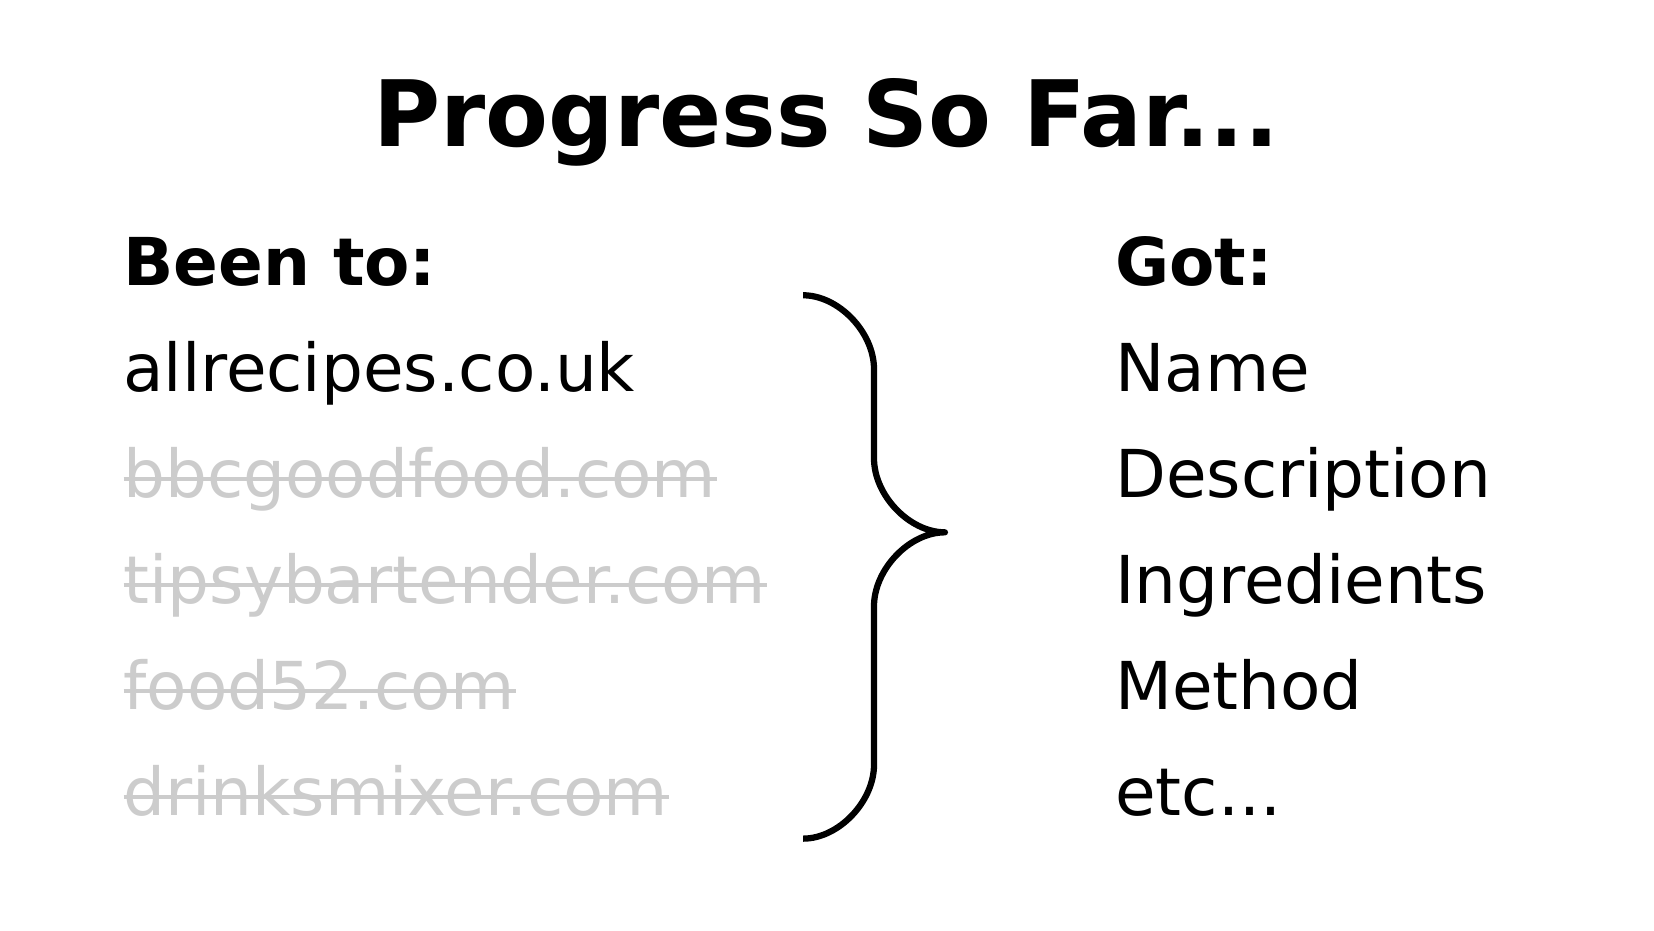

# Progress So Far...
Been to:
allrecipes.co.uk
bbcgoodfood.com
tipsybartender.com
food52.com
drinksmixer.com
Got:
Name
Description
Ingredients
Method
etc...